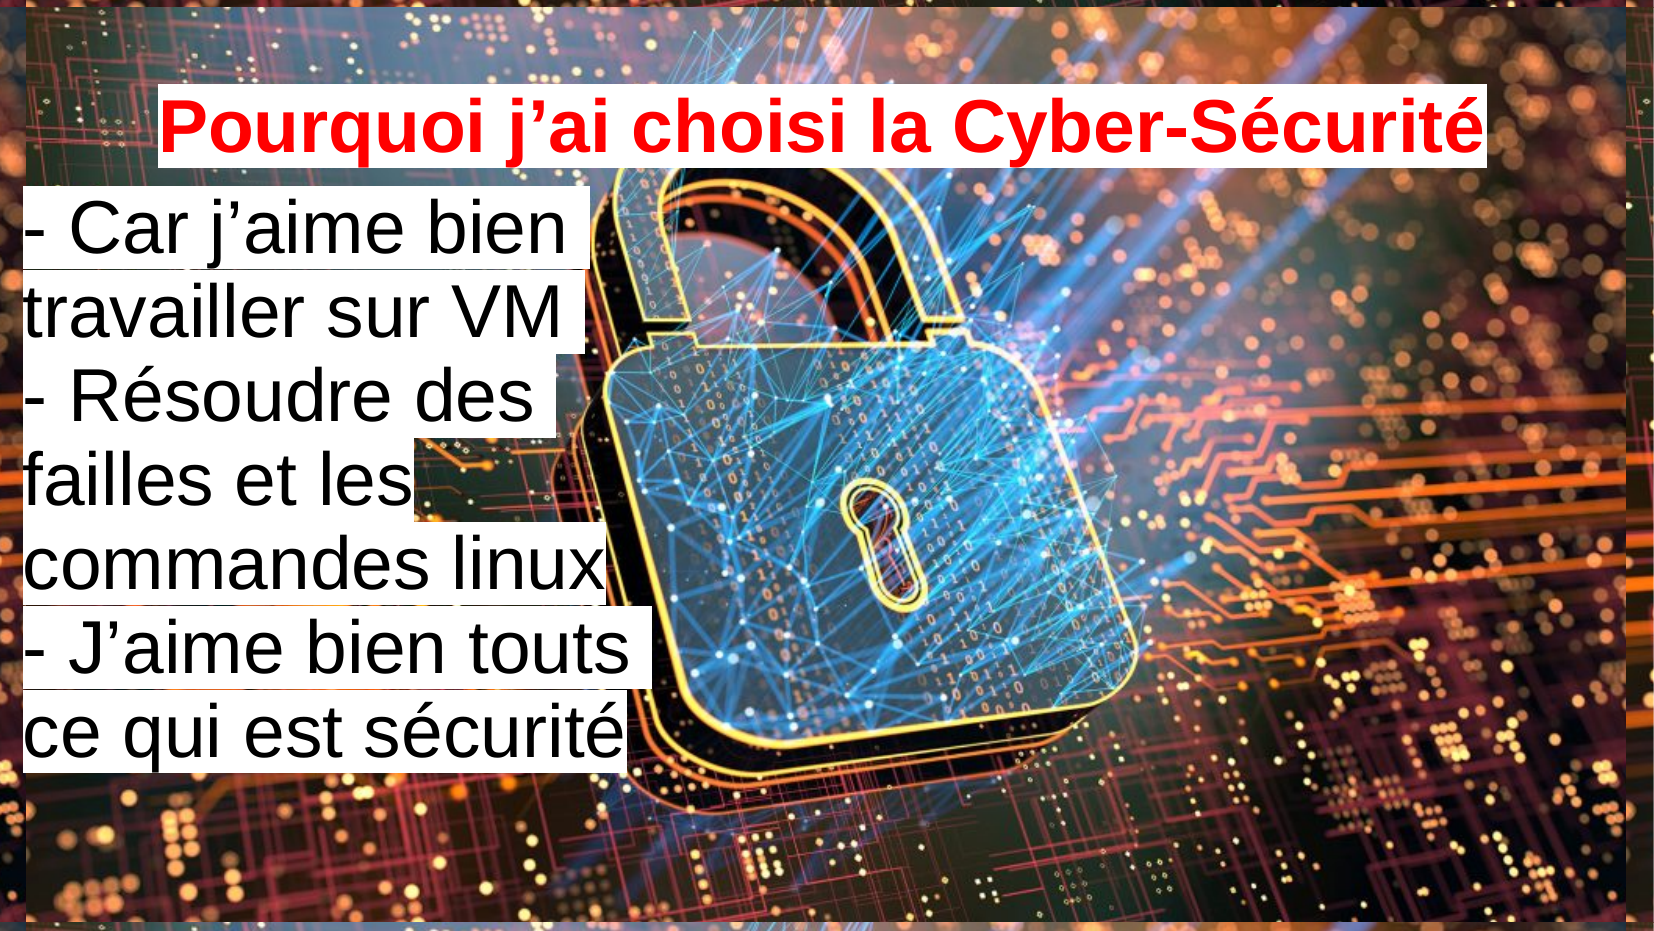

Pourquoi j’ai choisi la Cyber-Sécurité
- Car j’aime bien
travailler sur VM
- Résoudre des
failles et les
commandes linux
- J’aime bien touts
ce qui est sécurité